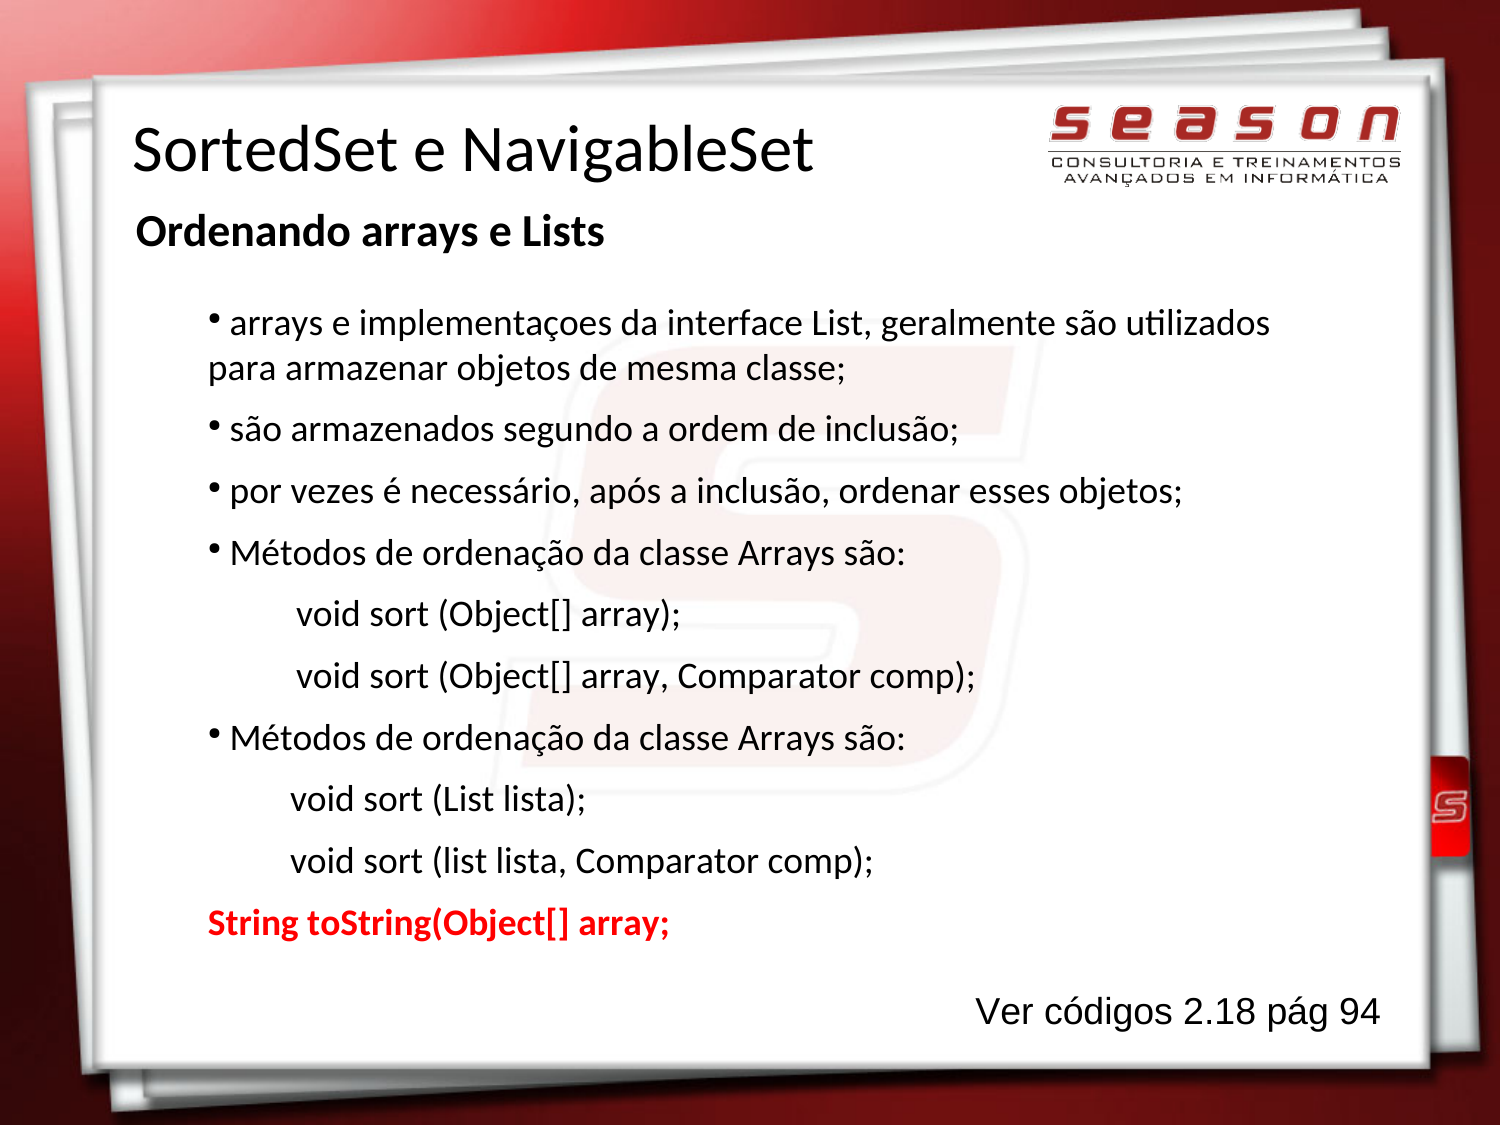

# SortedSet e NavigableSet
Ordenando arrays e Lists
 arrays e implementaçoes da interface List, geralmente são utilizados para armazenar objetos de mesma classe;
 são armazenados segundo a ordem de inclusão;
 por vezes é necessário, após a inclusão, ordenar esses objetos;
 Métodos de ordenação da classe Arrays são:
void sort (Object[] array);
void sort (Object[] array, Comparator comp);
 Métodos de ordenação da classe Arrays são:
	 void sort (List lista);
	 void sort (list lista, Comparator comp);
String toString(Object[] array;
Ver códigos 2.18 pág 94